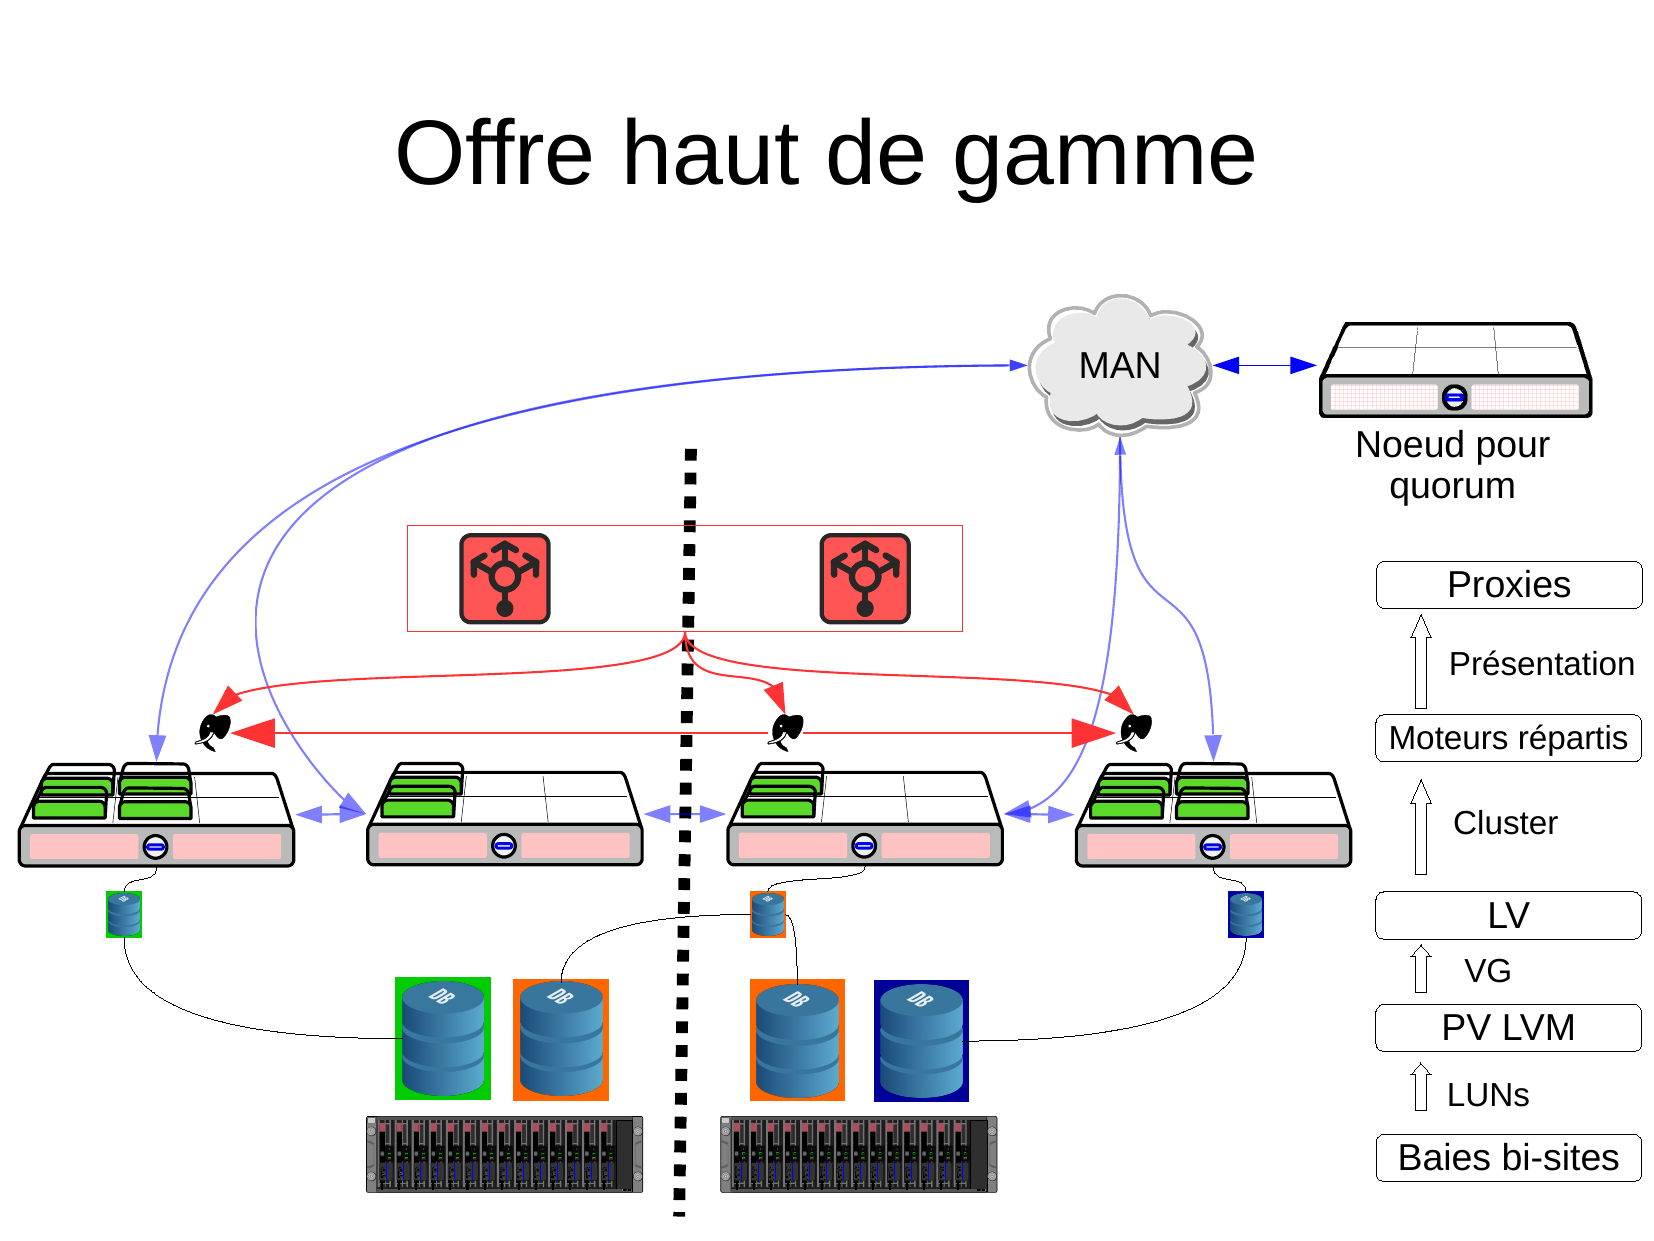

# Offre haut de gamme
MAN
Noeud pour quorum
Proxies
Présentation
Moteurs répartis
Cluster
LV
VG
PV LVM
LUNs
Baies bi-sites